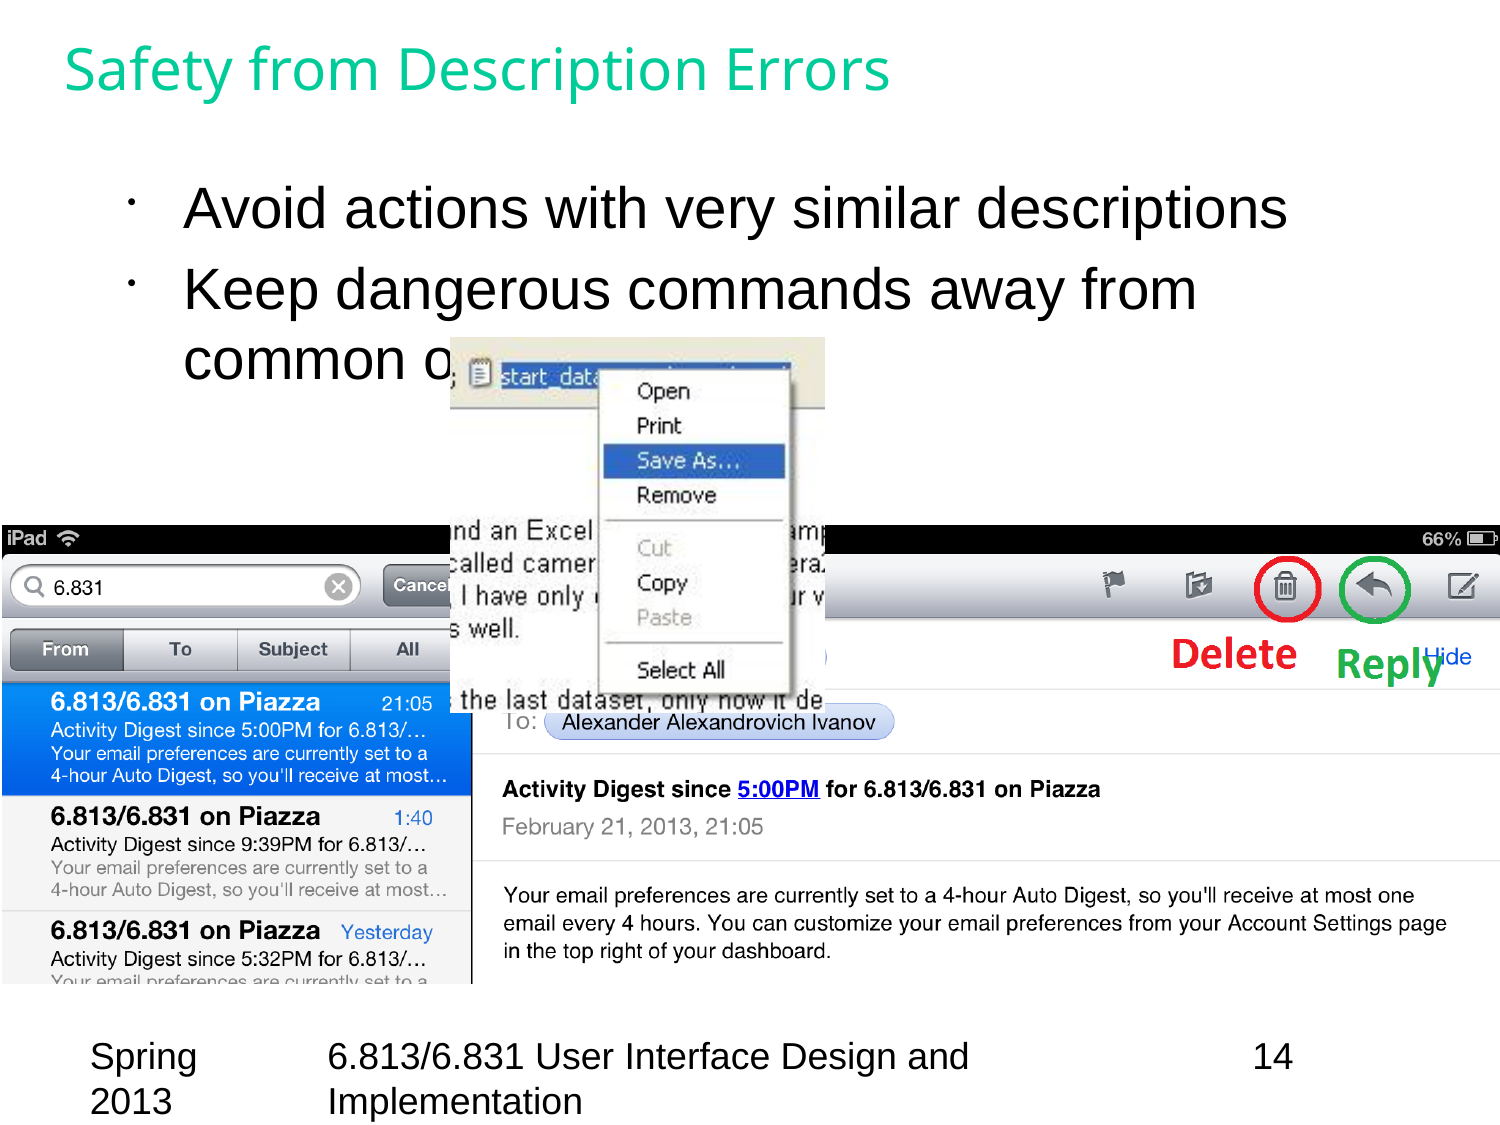

# Safety from Description Errors
Avoid actions with very similar descriptions
Keep dangerous commands away from common ones
Spring 2013
6.813/6.831 User Interface Design and Implementation